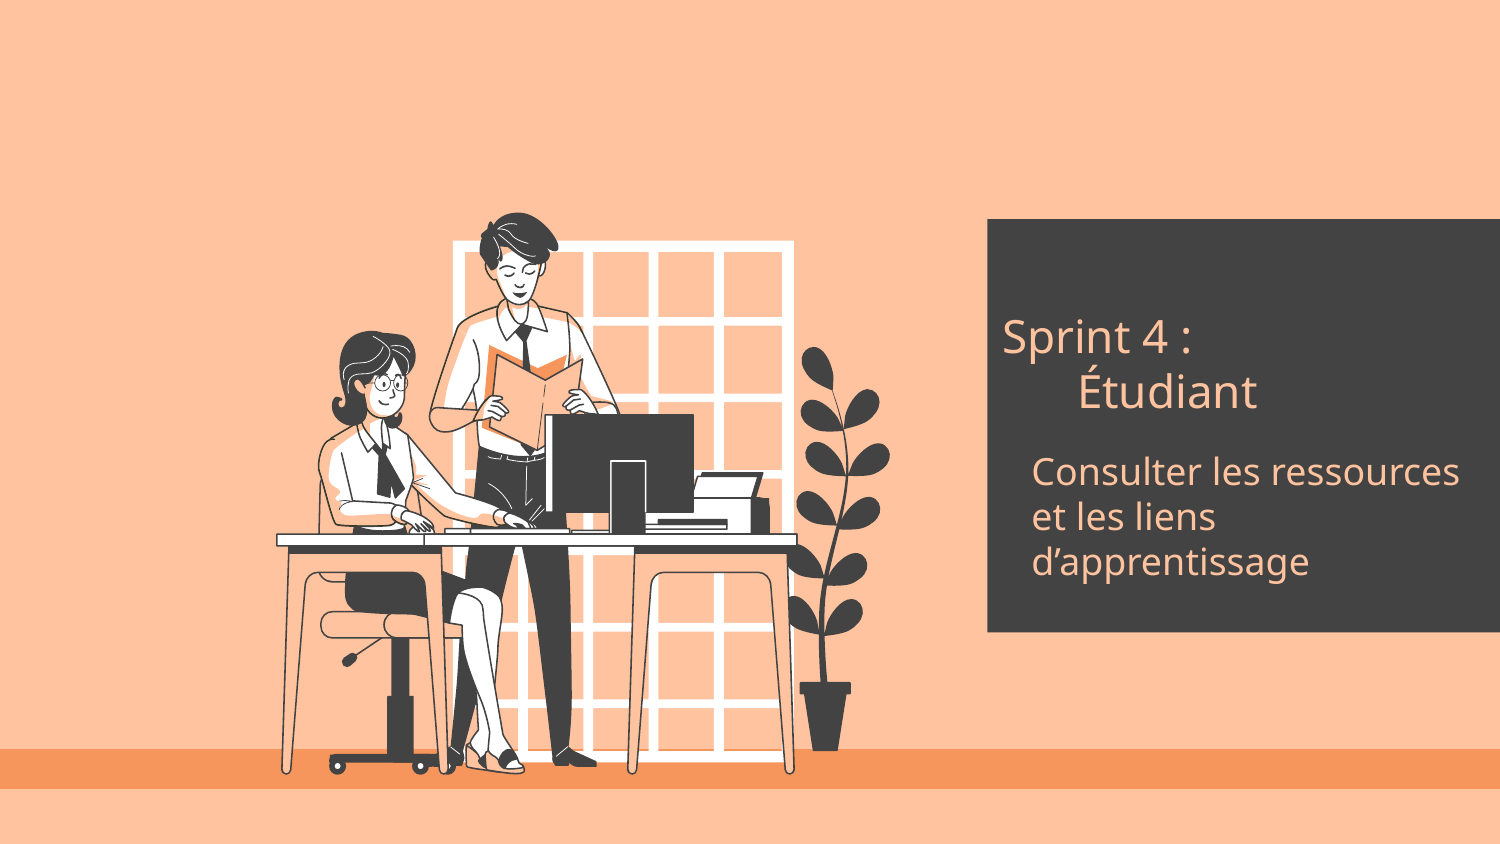

Sprint 4 :
 	Étudiant
# Consulter les ressources et les liens d’apprentissage